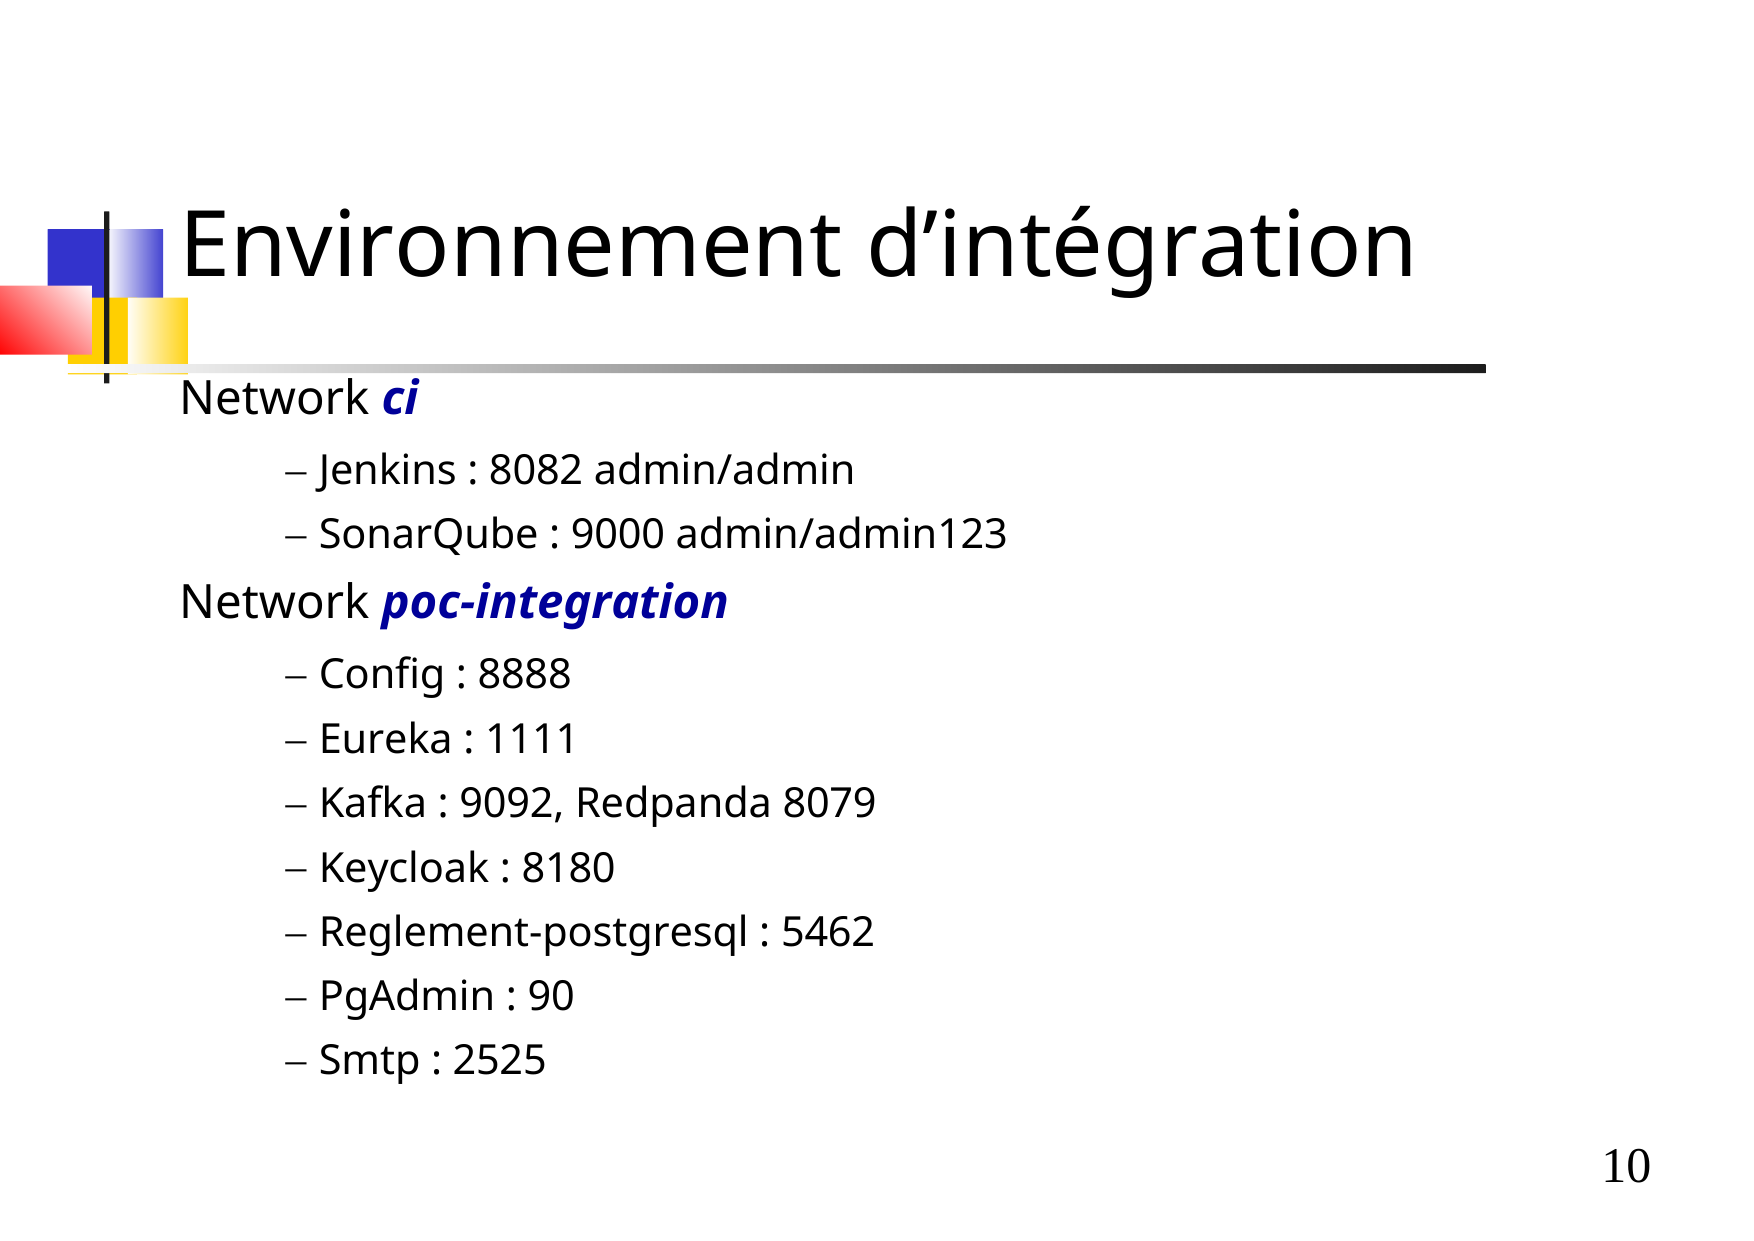

# Environnement d’intégration
Network ci
Jenkins : 8082 admin/admin
SonarQube : 9000 admin/admin123
Network poc-integration
Config : 8888
Eureka : 1111
Kafka : 9092, Redpanda 8079
Keycloak : 8180
Reglement-postgresql : 5462
PgAdmin : 90
Smtp : 2525